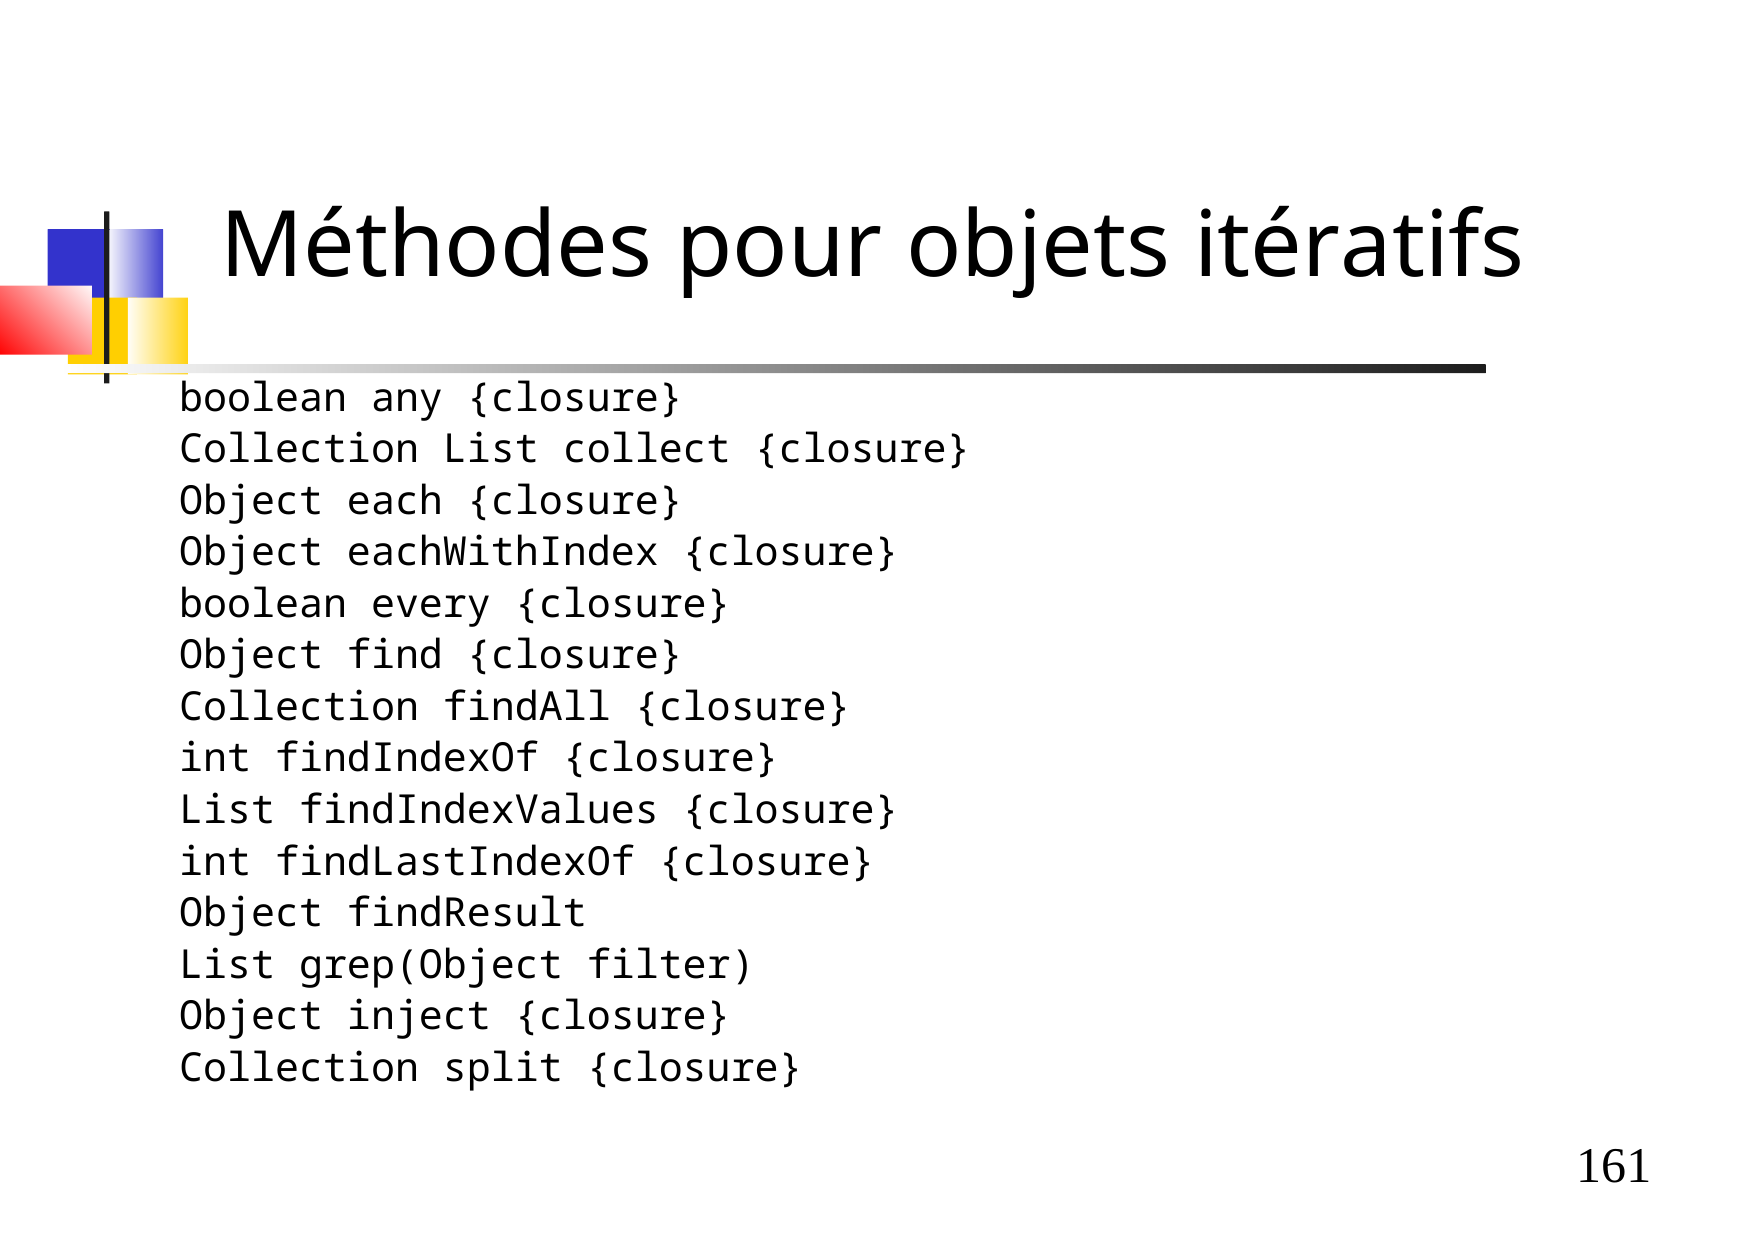

# Méthodes pour objets itératifs
boolean any {closure}
Collection List collect {closure}
Object each {closure}
Object eachWithIndex {closure}
boolean every {closure}
Object find {closure}
Collection findAll {closure}
int findIndexOf {closure}
List findIndexValues {closure}
int findLastIndexOf {closure}
Object findResult
List grep(Object filter)
Object inject {closure}
Collection split {closure}